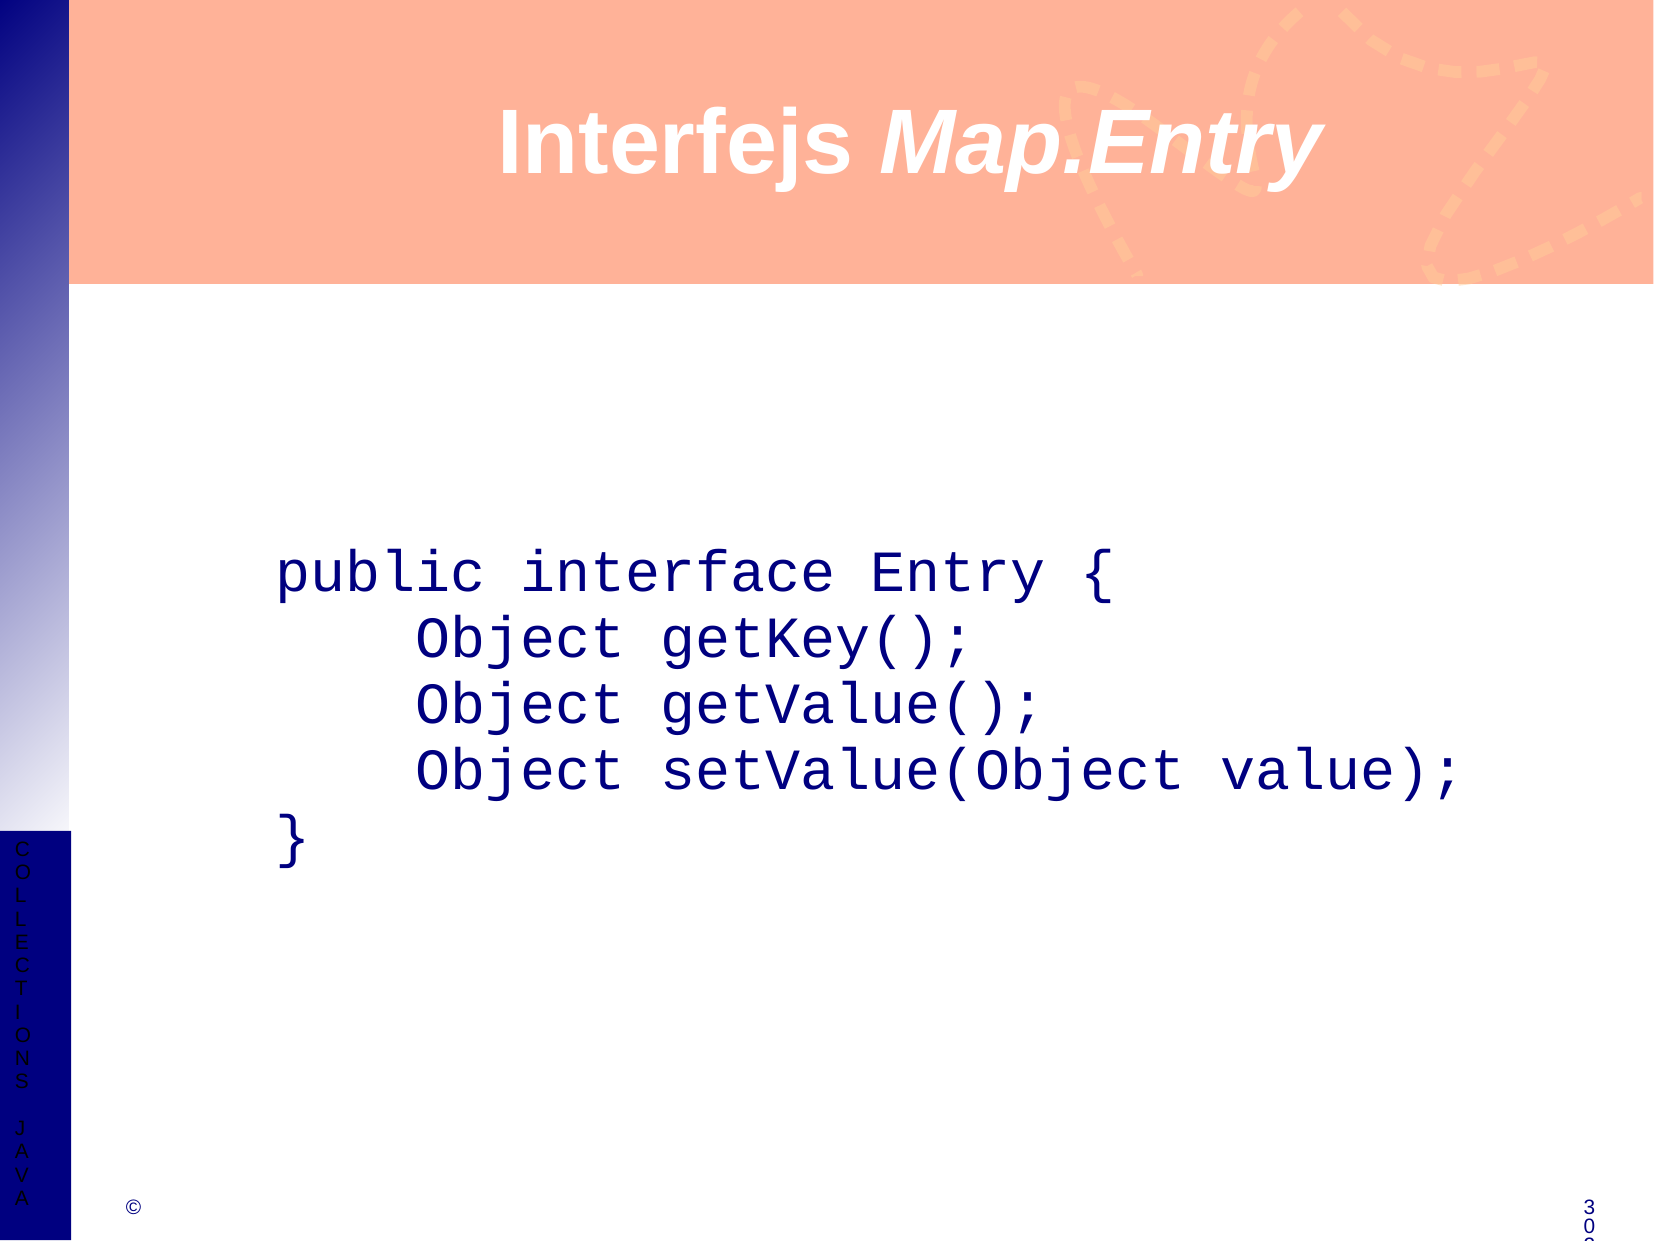

Interfejs Map.Entry
# public interface Entry {
 Object getKey();
 Object getValue();
 Object setValue(Object value);
}
C
O
L
L
E
C
T
I
O
N
S
J
A
V
A